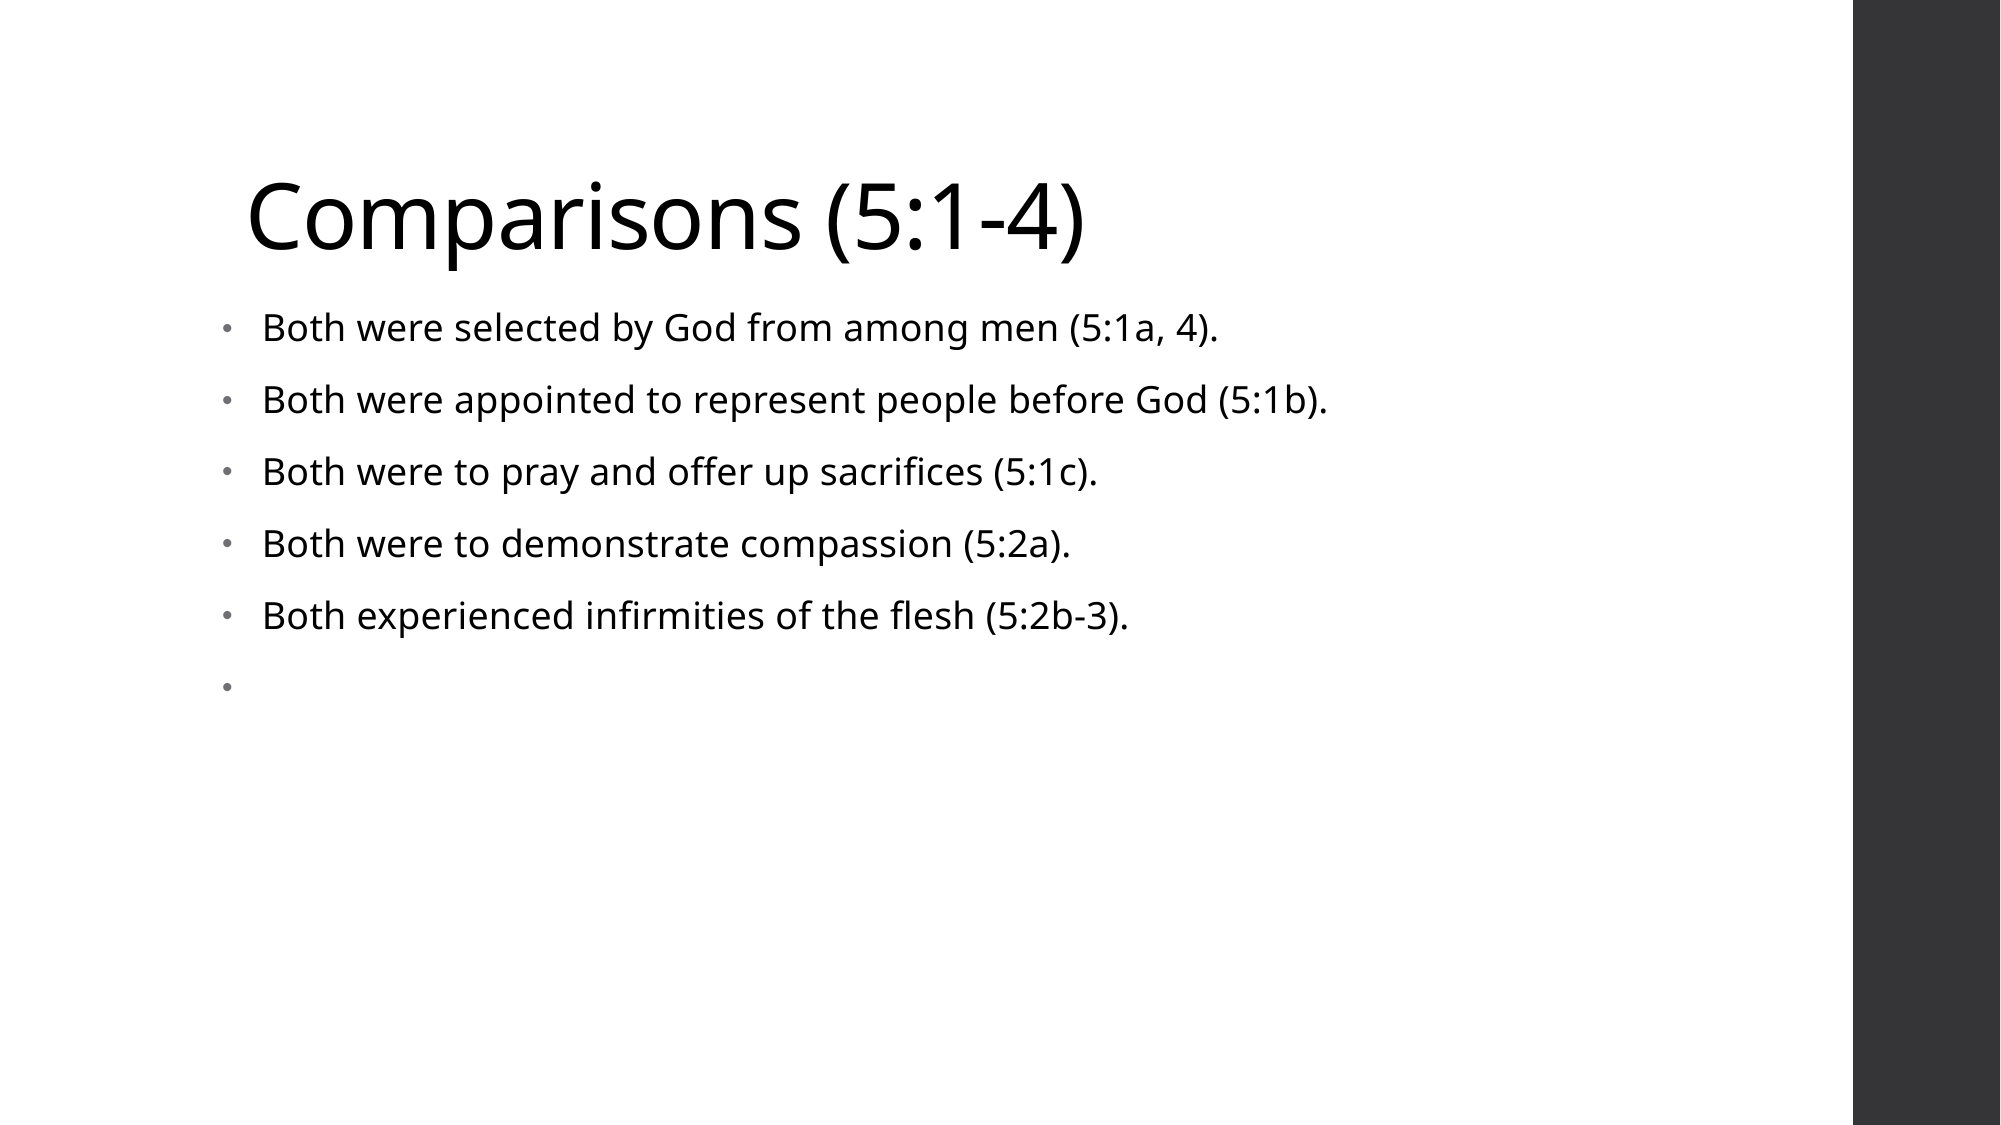

# Comparisons (5:1-4)
 Both were selected by God from among men (5:1a, 4).
 Both were appointed to represent people before God (5:1b).
 Both were to pray and offer up sacrifices (5:1c).
 Both were to demonstrate compassion (5:2a).
 Both experienced infirmities of the flesh (5:2b-3).